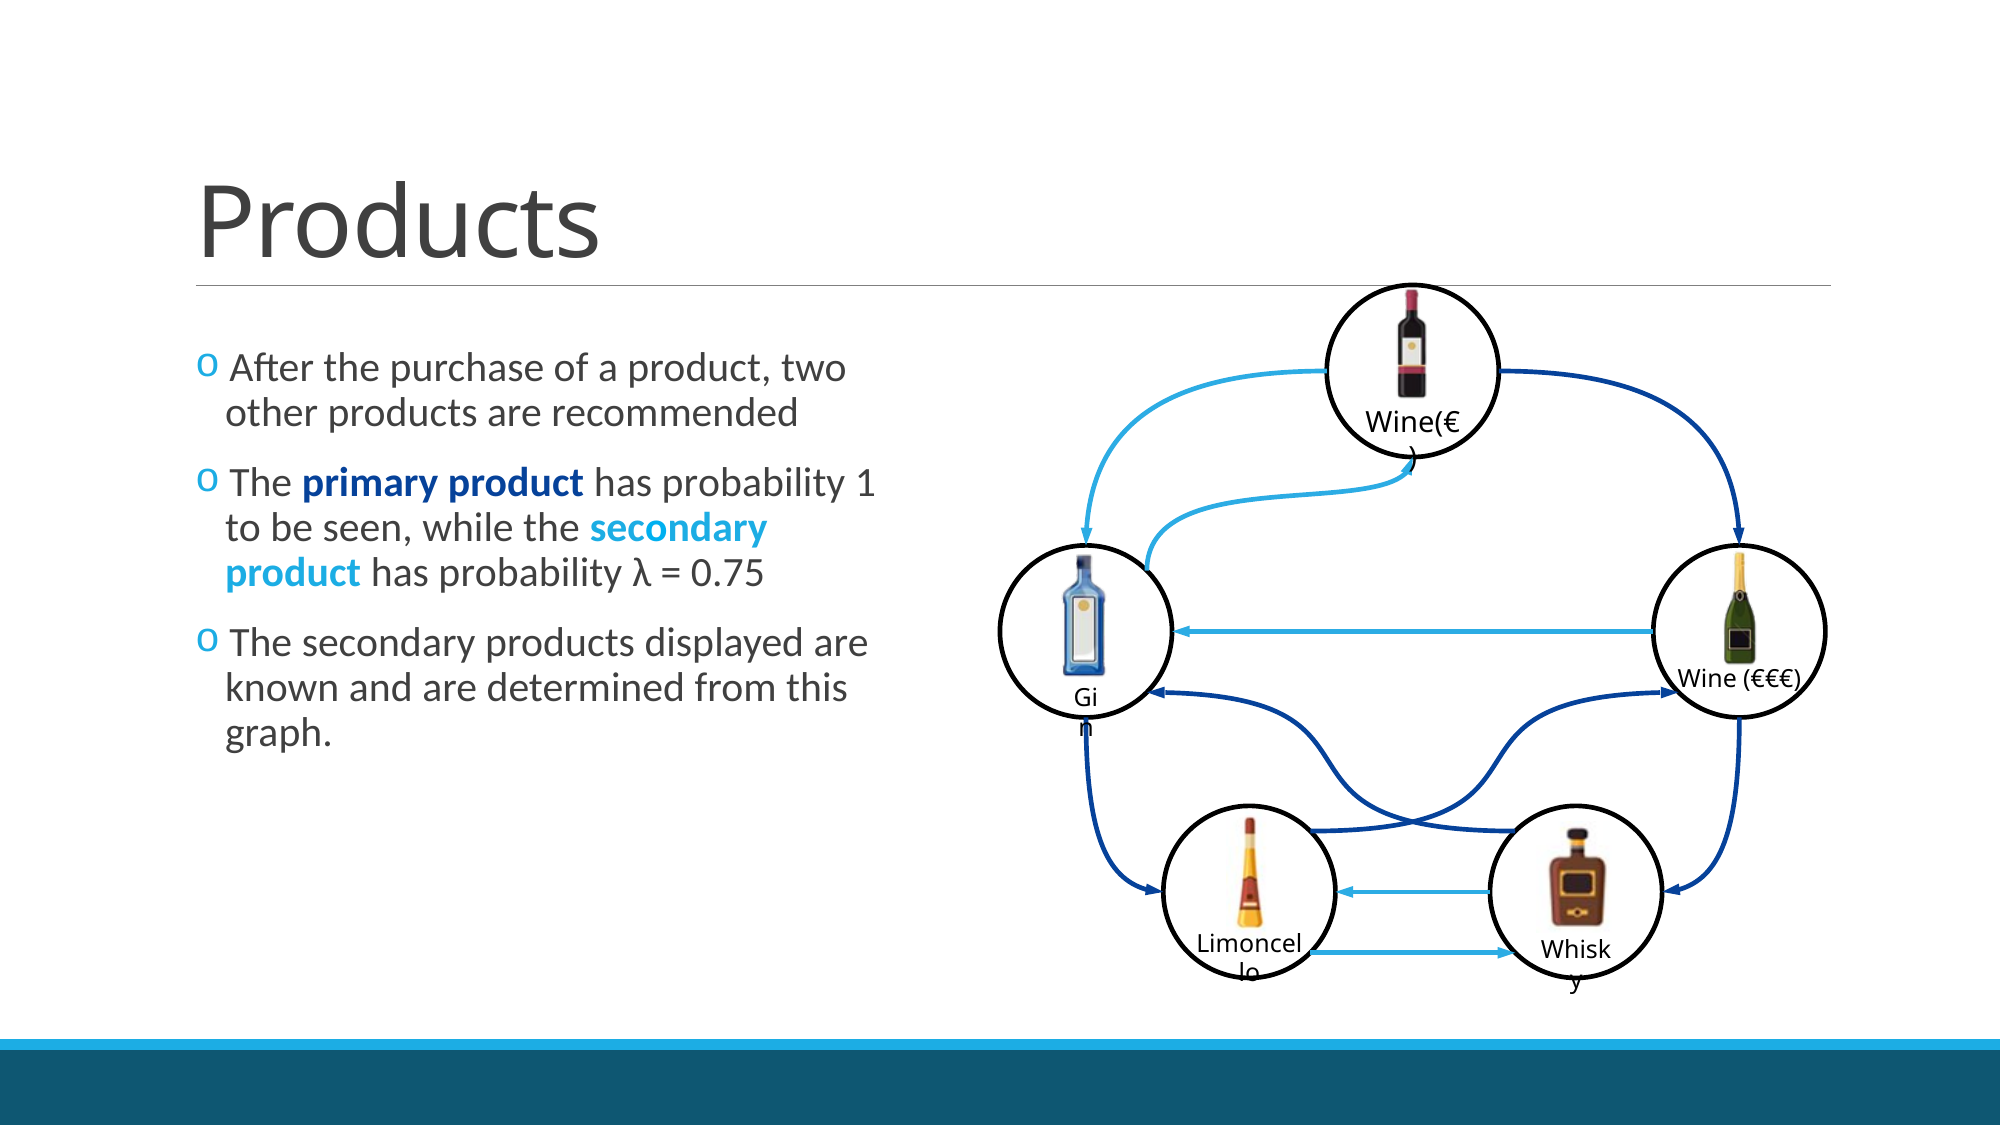

# Products
Wine(€)
Wine (€€€)
Gin
Limoncello
Whisky
 After the purchase of a product, two other products are recommended
 The primary product has probability 1 to be seen, while the secondary product has probability λ = 0.75
 The secondary products displayed are known and are determined from this graph.